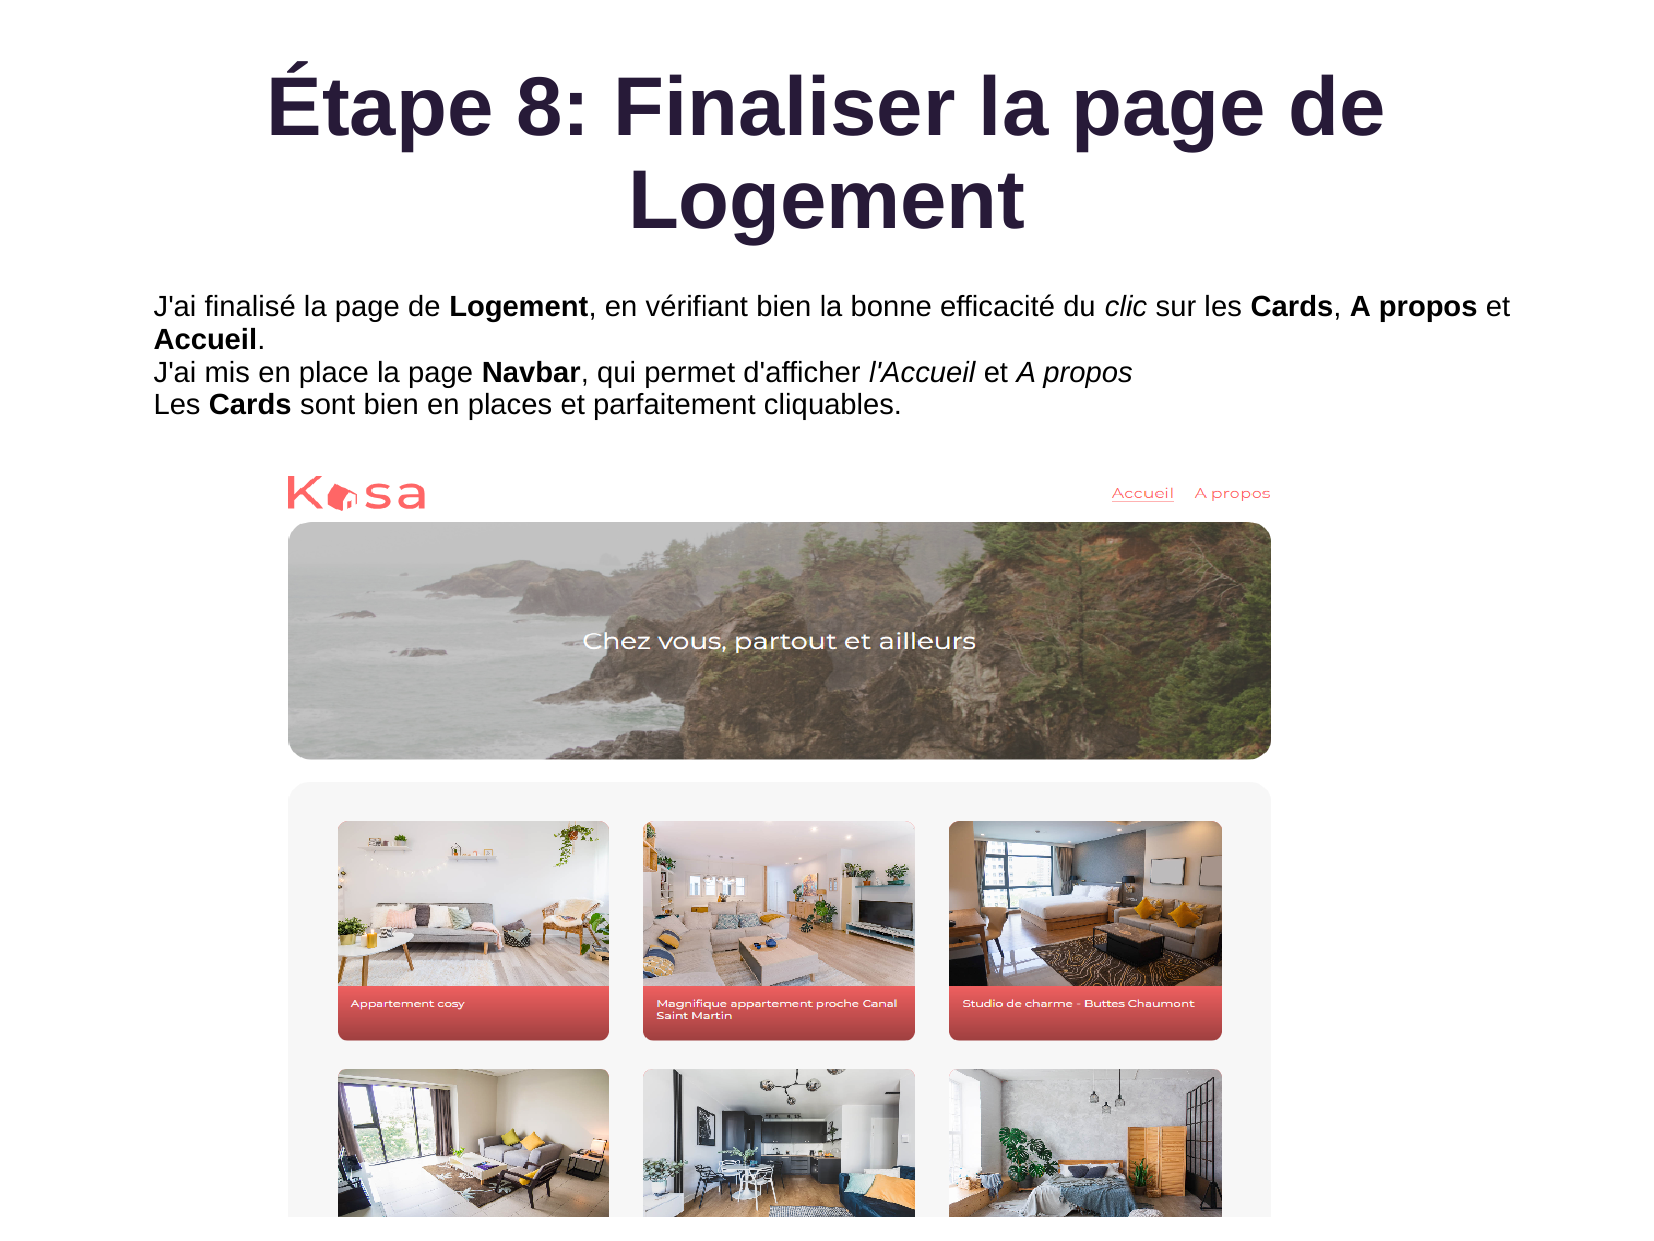

# Étape 8: Finaliser la page de Logement
J'ai finalisé la page de Logement, en vérifiant bien la bonne efficacité du clic sur les Cards, A propos et Accueil.
J'ai mis en place la page Navbar, qui permet d'afficher l'Accueil et A propos
Les Cards sont bien en places et parfaitement cliquables.